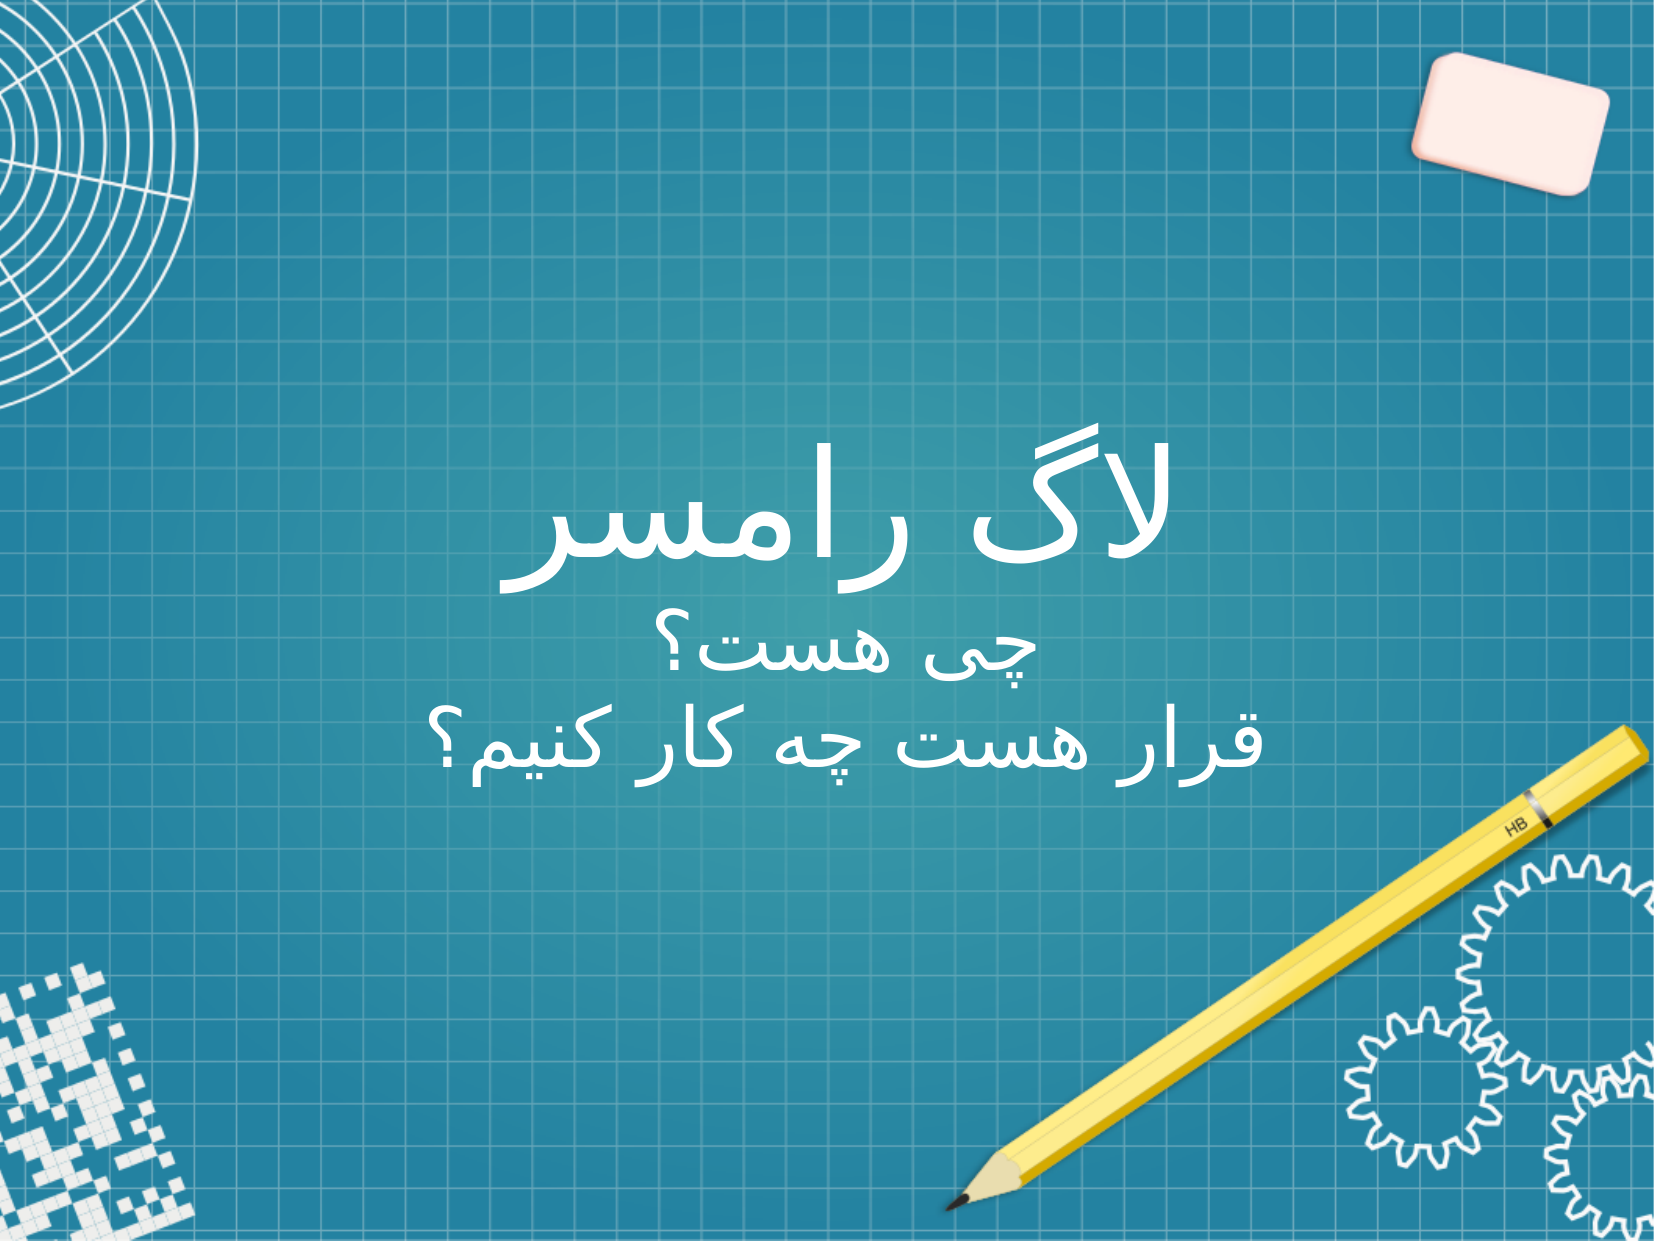

لاگ رامسر
چی هست؟
قرار هست چه کار کنیم؟